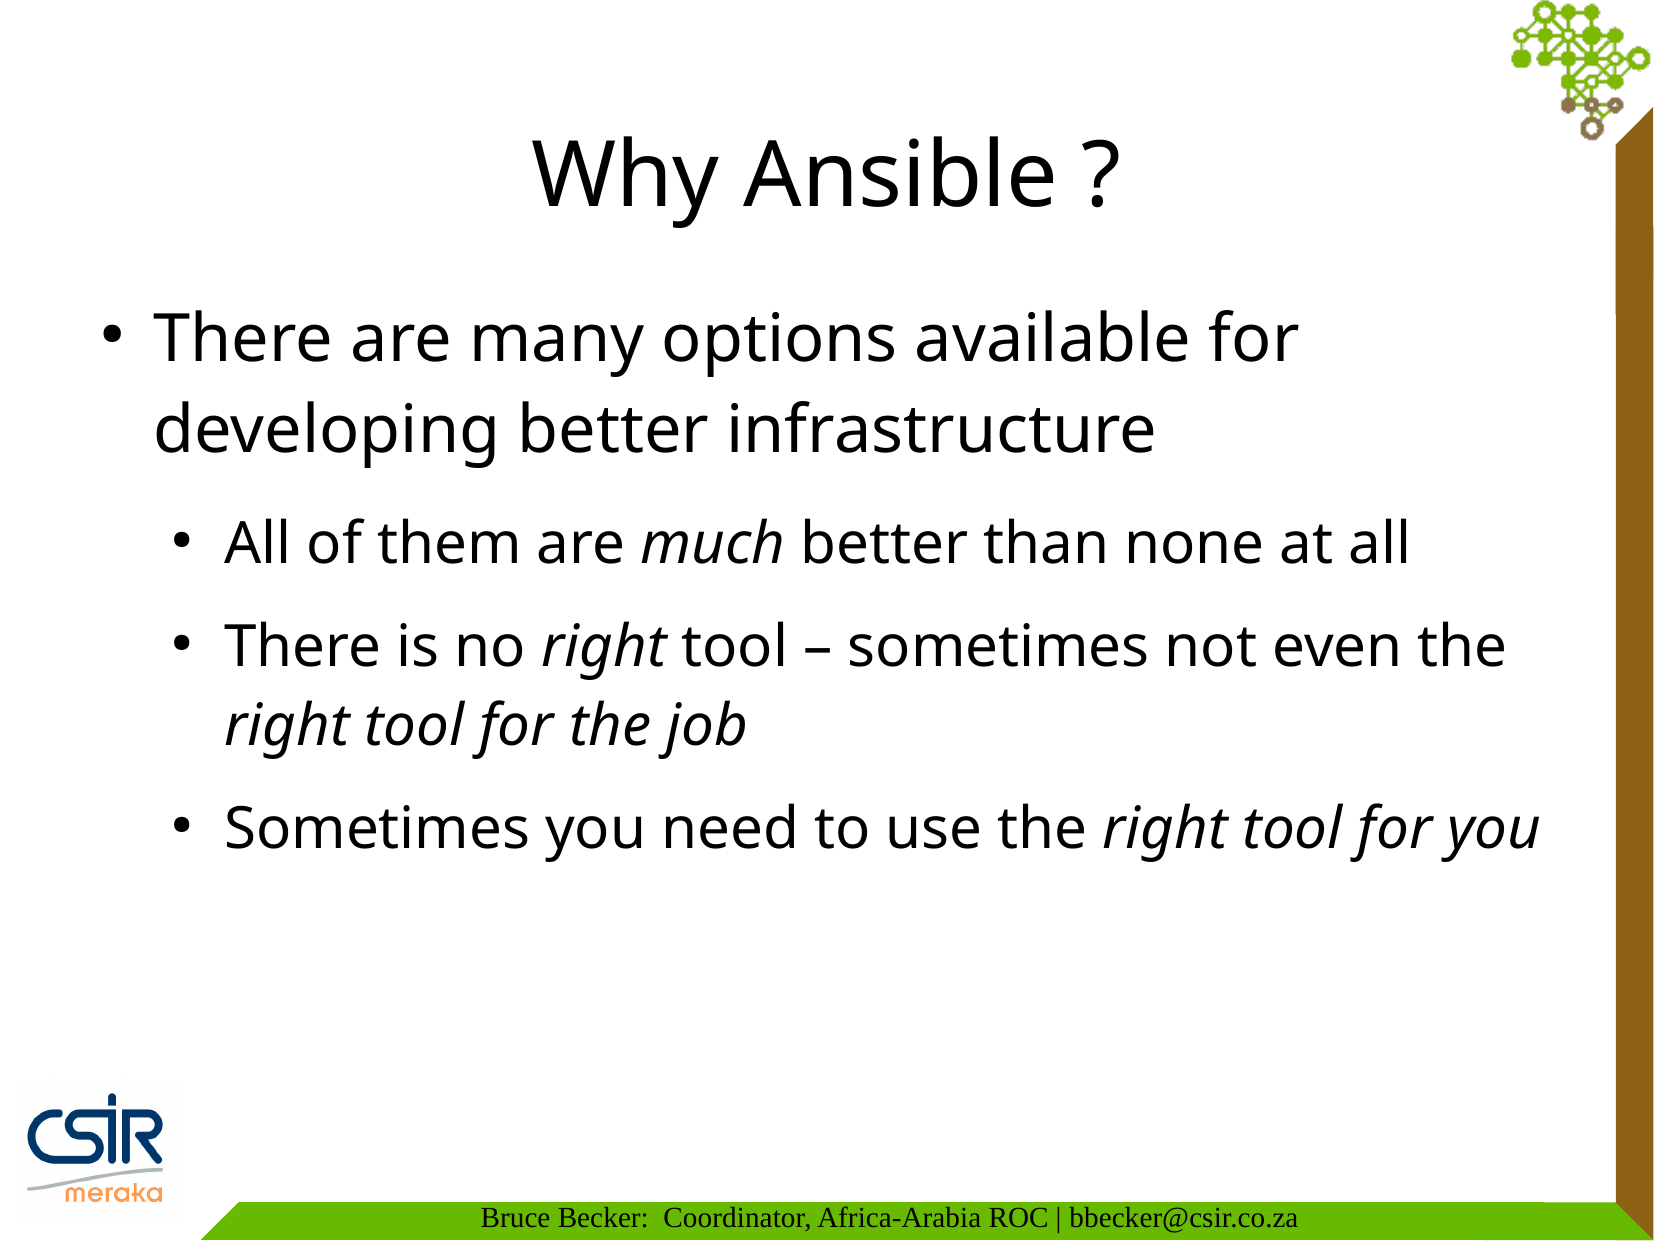

# Why Ansible ?
There are many options available for developing better infrastructure
All of them are much better than none at all
There is no right tool – sometimes not even the right tool for the job
Sometimes you need to use the right tool for you
20